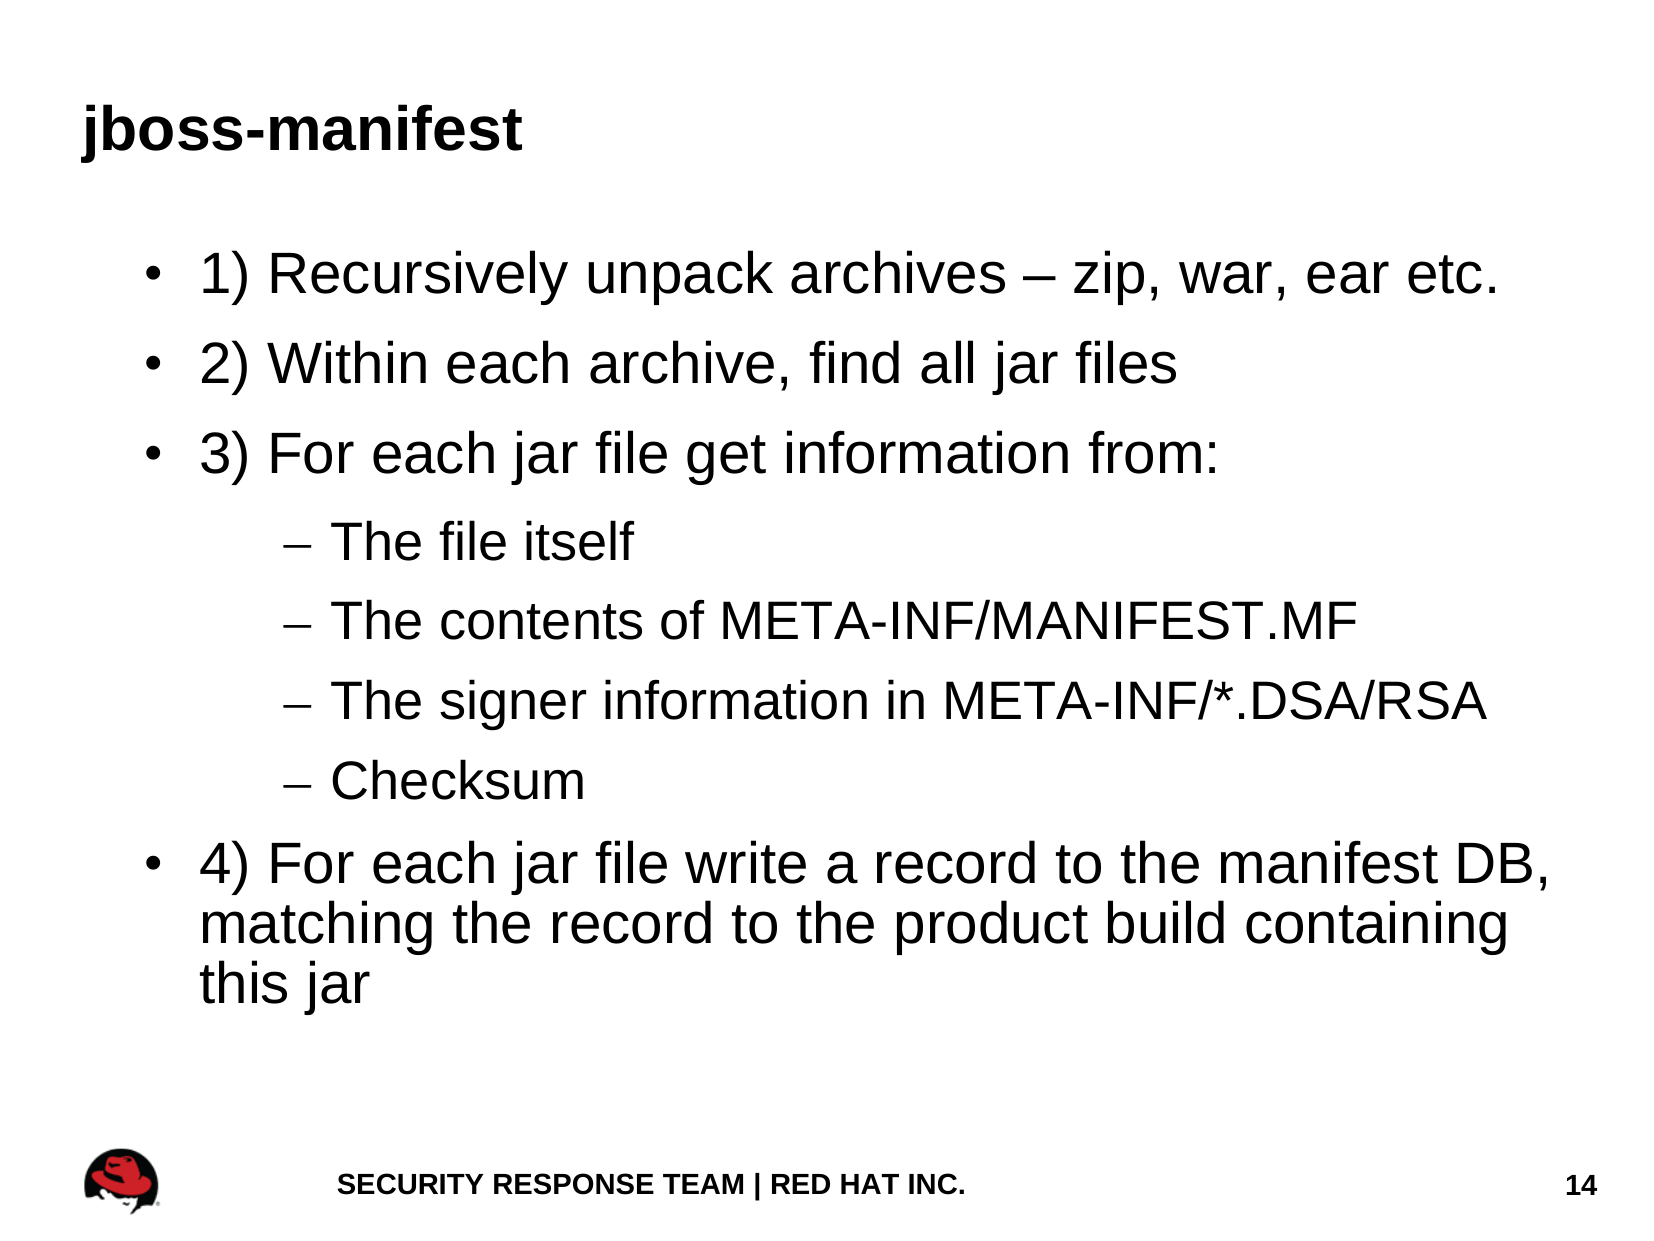

# jboss-manifest
1) Recursively unpack archives – zip, war, ear etc.
2) Within each archive, find all jar files
3) For each jar file get information from:
The file itself
The contents of META-INF/MANIFEST.MF
The signer information in META-INF/*.DSA/RSA
Checksum
4) For each jar file write a record to the manifest DB, matching the record to the product build containing this jar